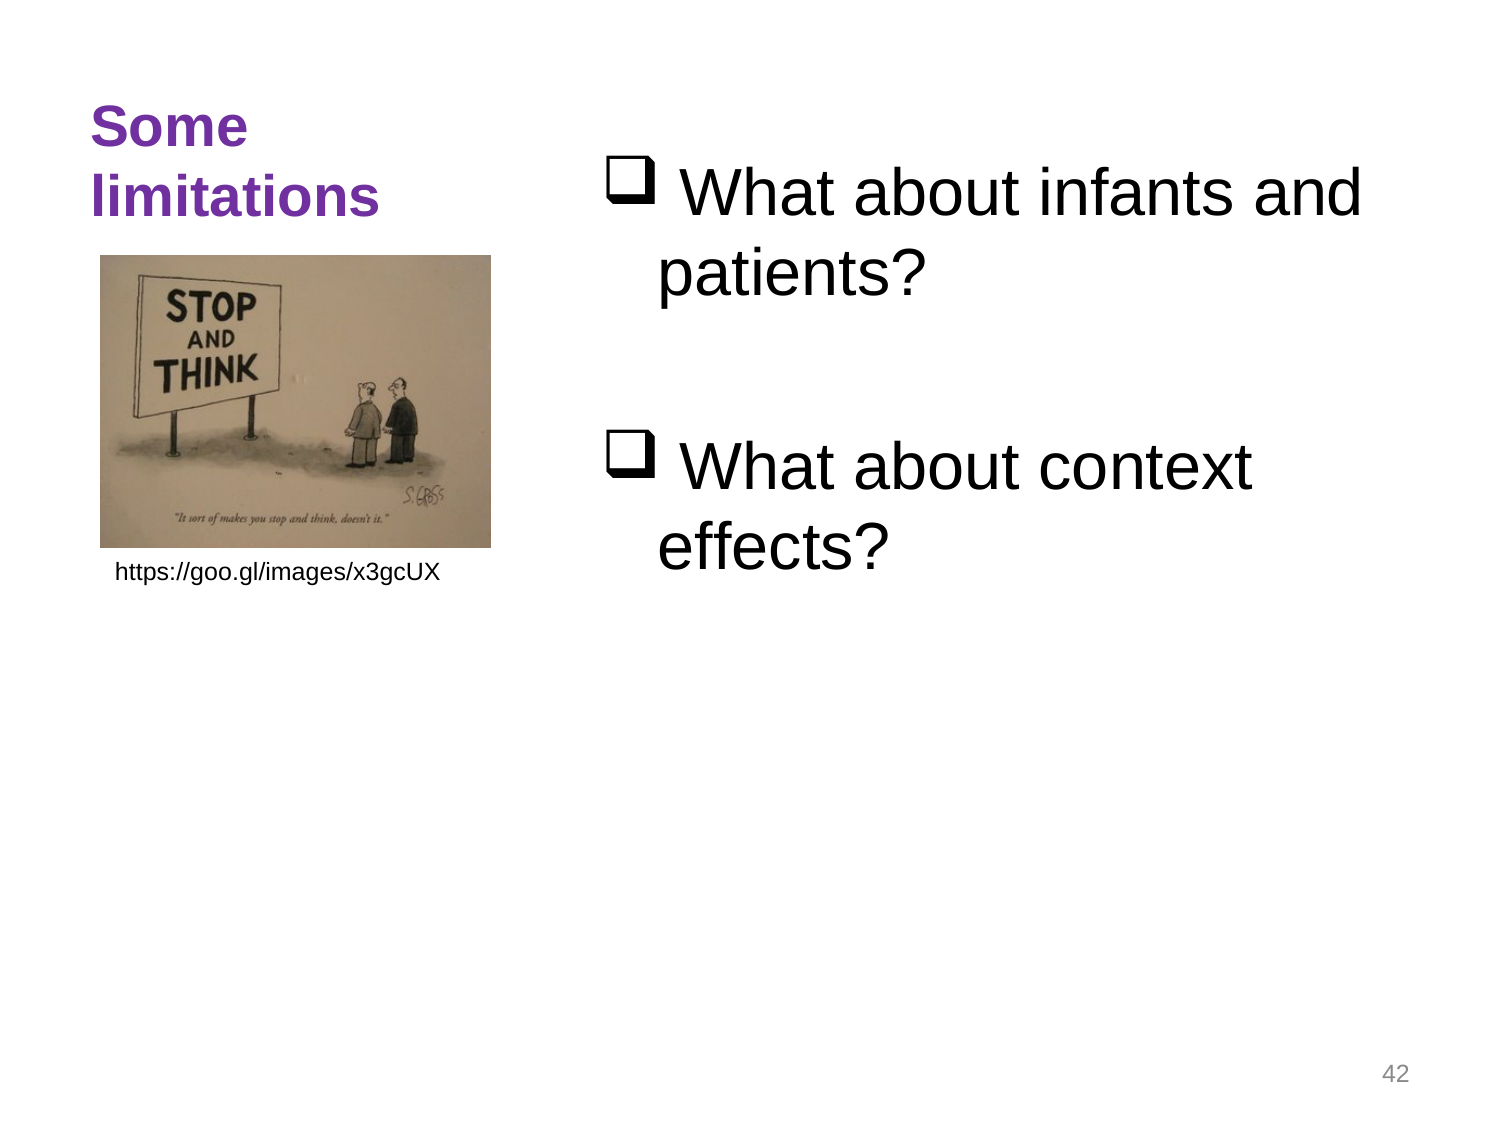

What about infants and patients?
 What about context effects?
# Some limitations
https://goo.gl/images/x3gcUX